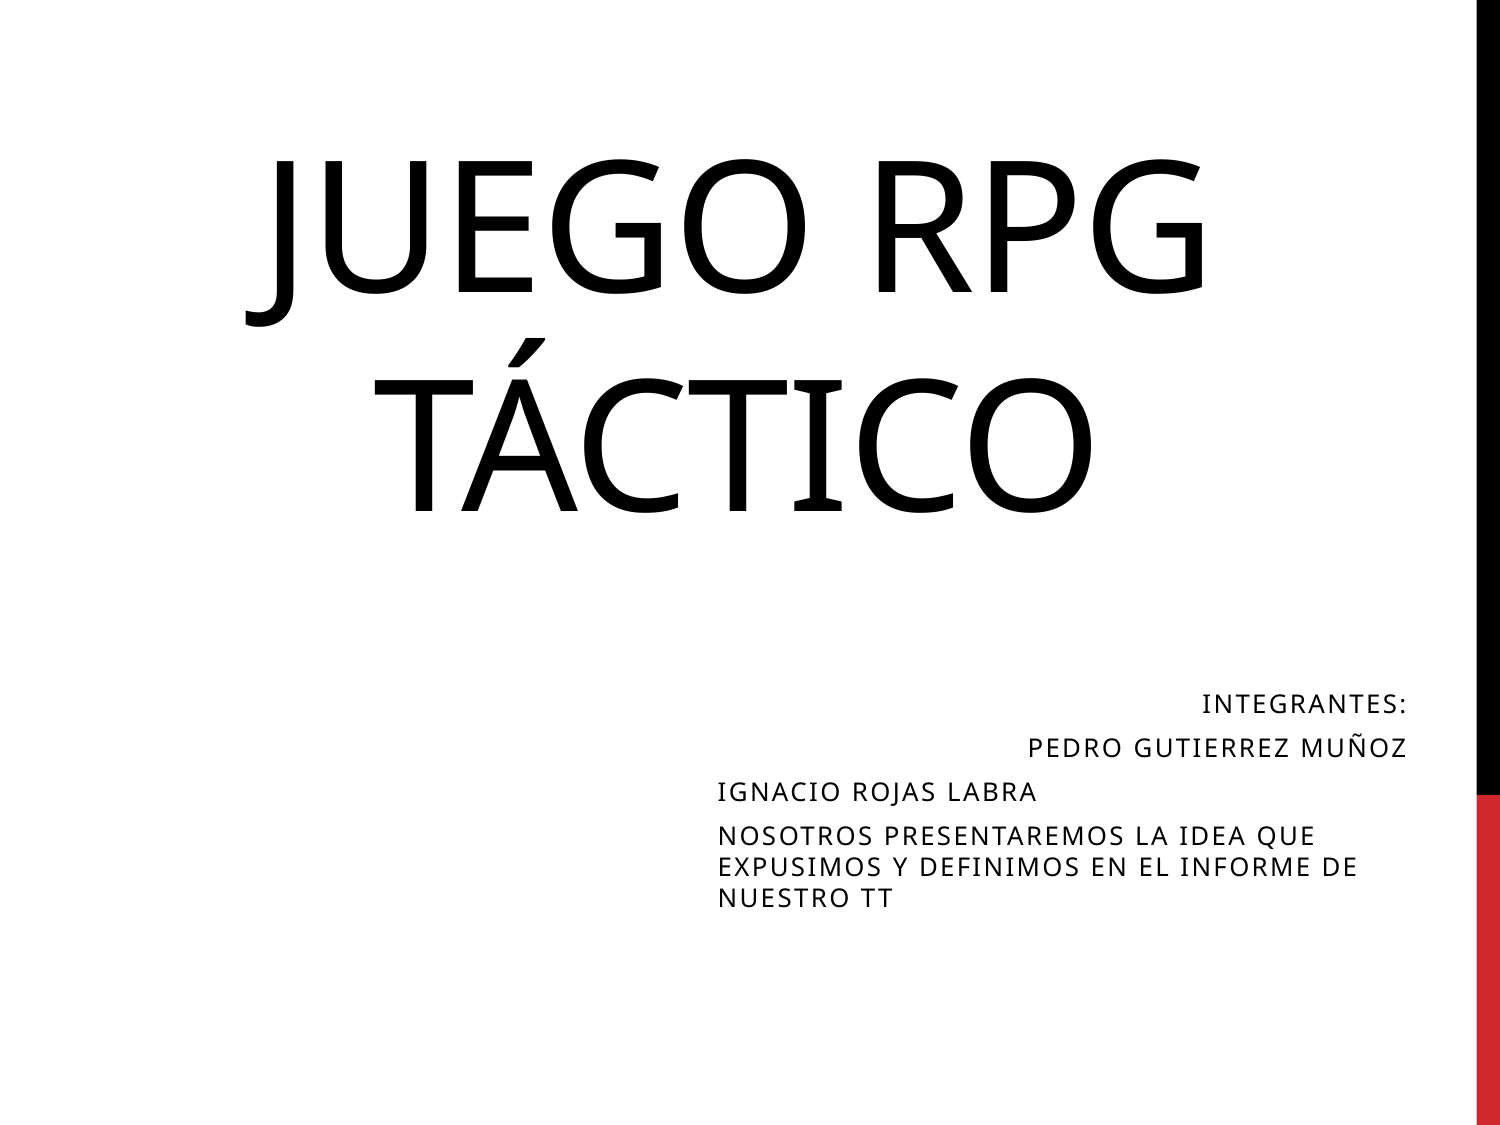

# Juego RPG Táctico
	Integrantes:
Pedro Gutierrez Muñoz
Ignacio Rojas Labra
Nosotros presentaremos la idea que expusimos y definimos en el informe de nuestro tt